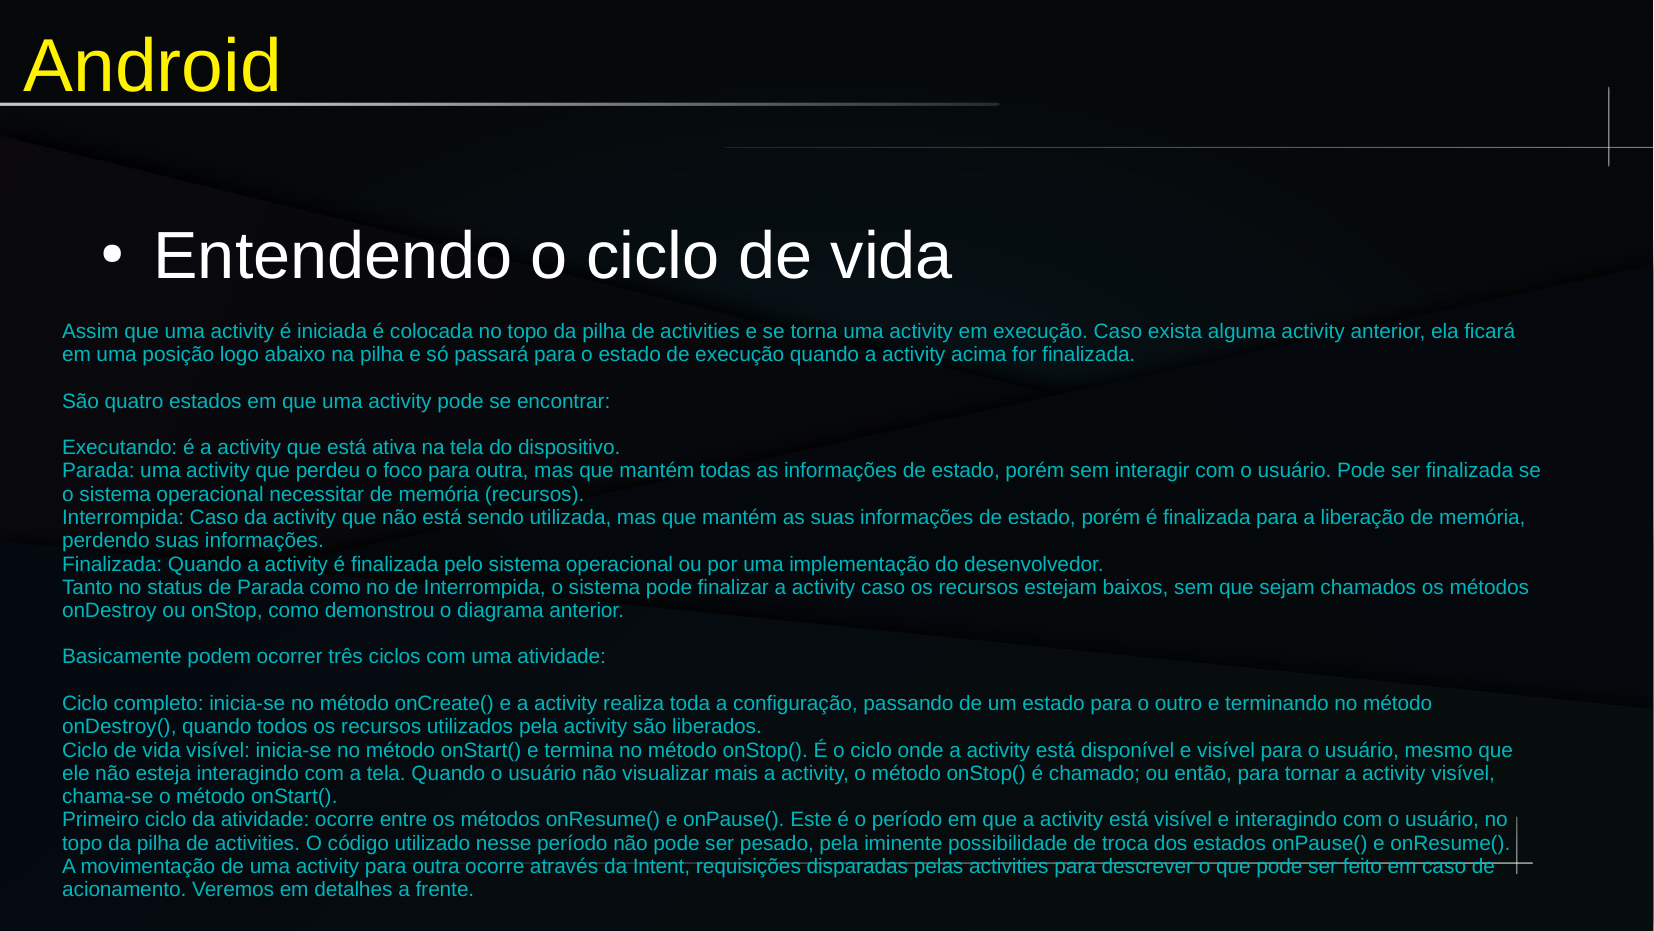

# Android
Entendendo o ciclo de vida
Assim que uma activity é iniciada é colocada no topo da pilha de activities e se torna uma activity em execução. Caso exista alguma activity anterior, ela ficará em uma posição logo abaixo na pilha e só passará para o estado de execução quando a activity acima for finalizada.
São quatro estados em que uma activity pode se encontrar:
Executando: é a activity que está ativa na tela do dispositivo.
Parada: uma activity que perdeu o foco para outra, mas que mantém todas as informações de estado, porém sem interagir com o usuário. Pode ser finalizada se o sistema operacional necessitar de memória (recursos).
Interrompida: Caso da activity que não está sendo utilizada, mas que mantém as suas informações de estado, porém é finalizada para a liberação de memória, perdendo suas informações.
Finalizada: Quando a activity é finalizada pelo sistema operacional ou por uma implementação do desenvolvedor.
Tanto no status de Parada como no de Interrompida, o sistema pode finalizar a activity caso os recursos estejam baixos, sem que sejam chamados os métodos onDestroy ou onStop, como demonstrou o diagrama anterior.
Basicamente podem ocorrer três ciclos com uma atividade:
Ciclo completo: inicia-se no método onCreate() e a activity realiza toda a configuração, passando de um estado para o outro e terminando no método onDestroy(), quando todos os recursos utilizados pela activity são liberados.
Ciclo de vida visível: inicia-se no método onStart() e termina no método onStop(). É o ciclo onde a activity está disponível e visível para o usuário, mesmo que ele não esteja interagindo com a tela. Quando o usuário não visualizar mais a activity, o método onStop() é chamado; ou então, para tornar a activity visível, chama-se o método onStart().
Primeiro ciclo da atividade: ocorre entre os métodos onResume() e onPause(). Este é o período em que a activity está visível e interagindo com o usuário, no topo da pilha de activities. O código utilizado nesse período não pode ser pesado, pela iminente possibilidade de troca dos estados onPause() e onResume().
A movimentação de uma activity para outra ocorre através da Intent, requisições disparadas pelas activities para descrever o que pode ser feito em caso de acionamento. Veremos em detalhes a frente.